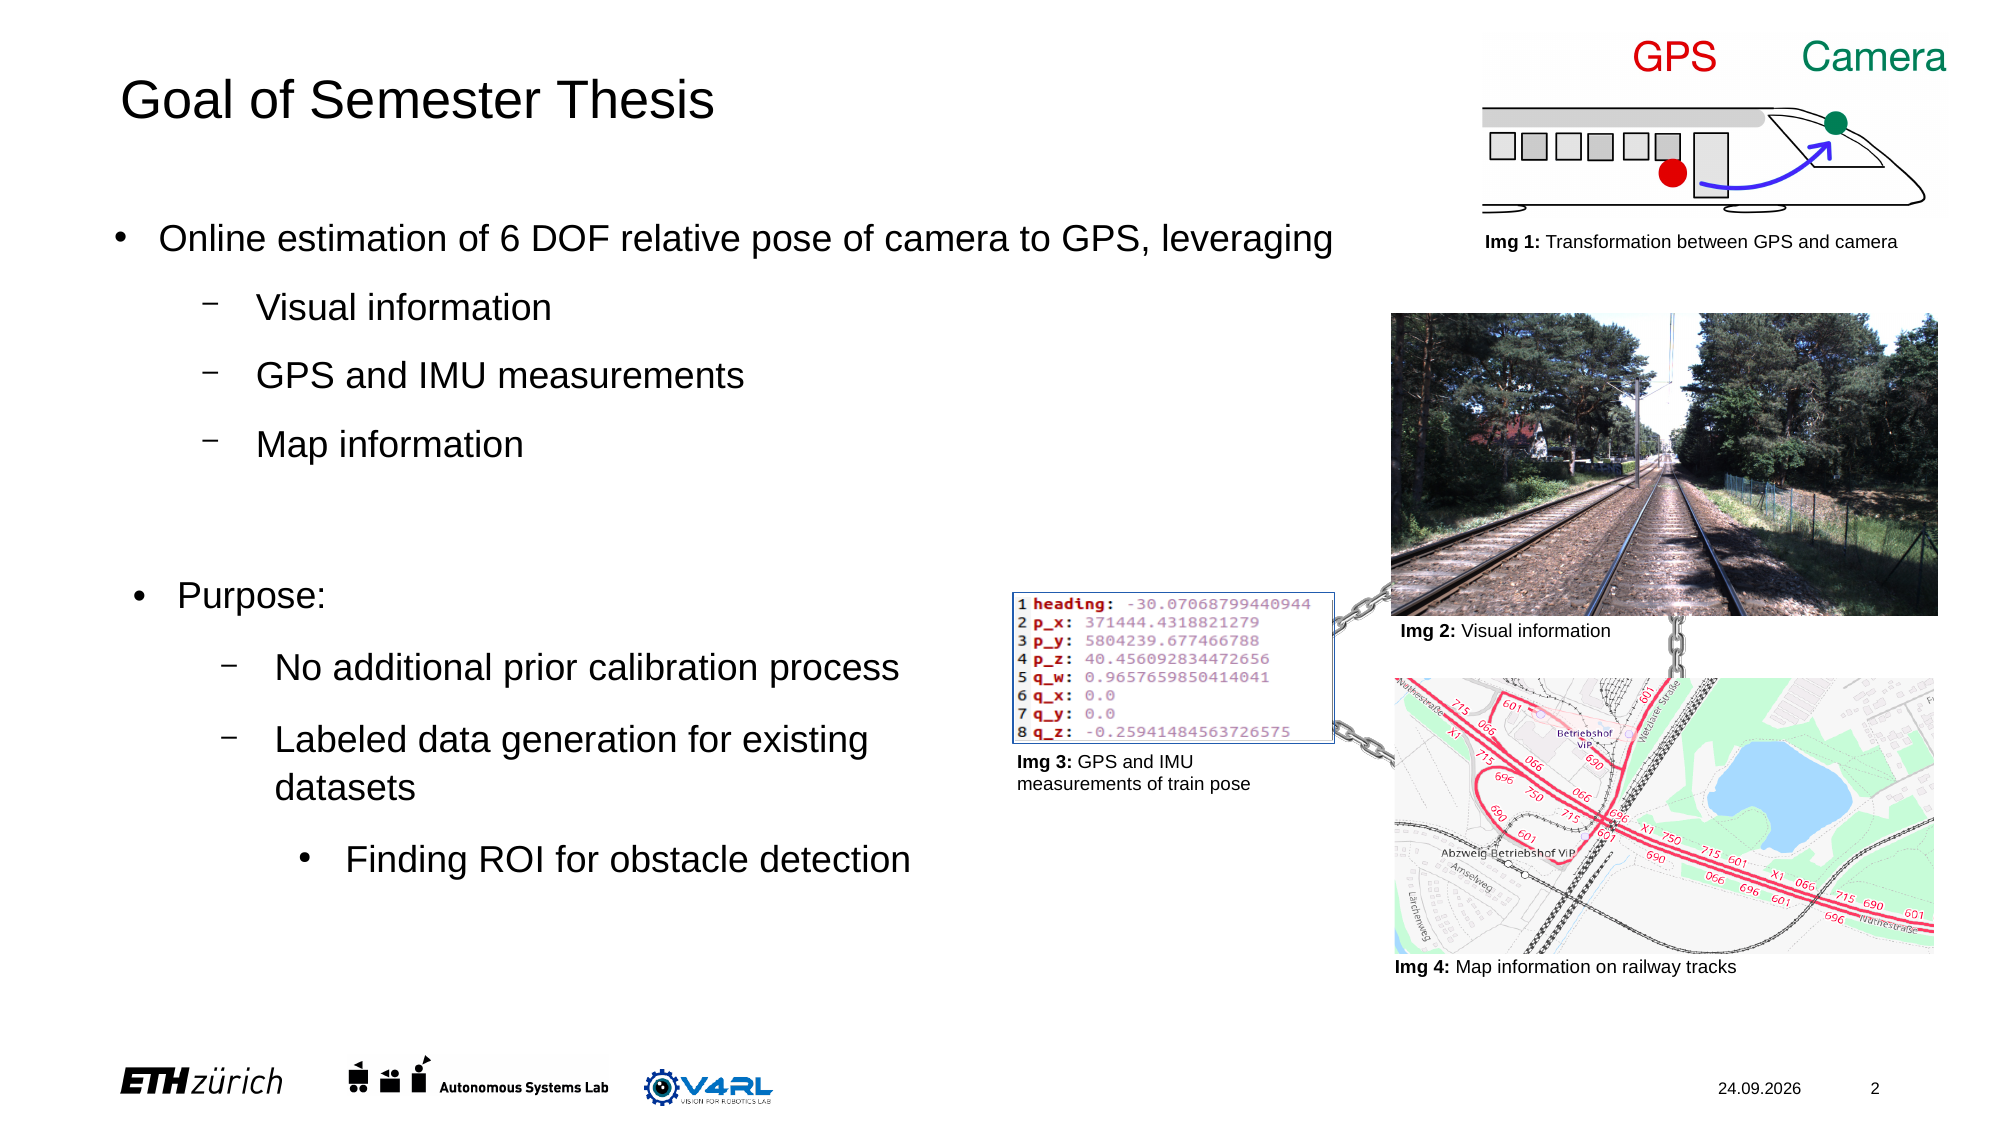

# Goal of Semester Thesis
Online estimation of 6 DOF relative pose of camera to GPS, leveraging
Visual information
GPS and IMU measurements
Map information
Img 1: Transformation between GPS and camera
Img 2: Visual information
Img 3: GPS and IMU measurements of train pose
Img 4: Map information on railway tracks
Purpose:
No additional prior calibration process
Labeled data generation for existing datasets
Finding ROI for obstacle detection